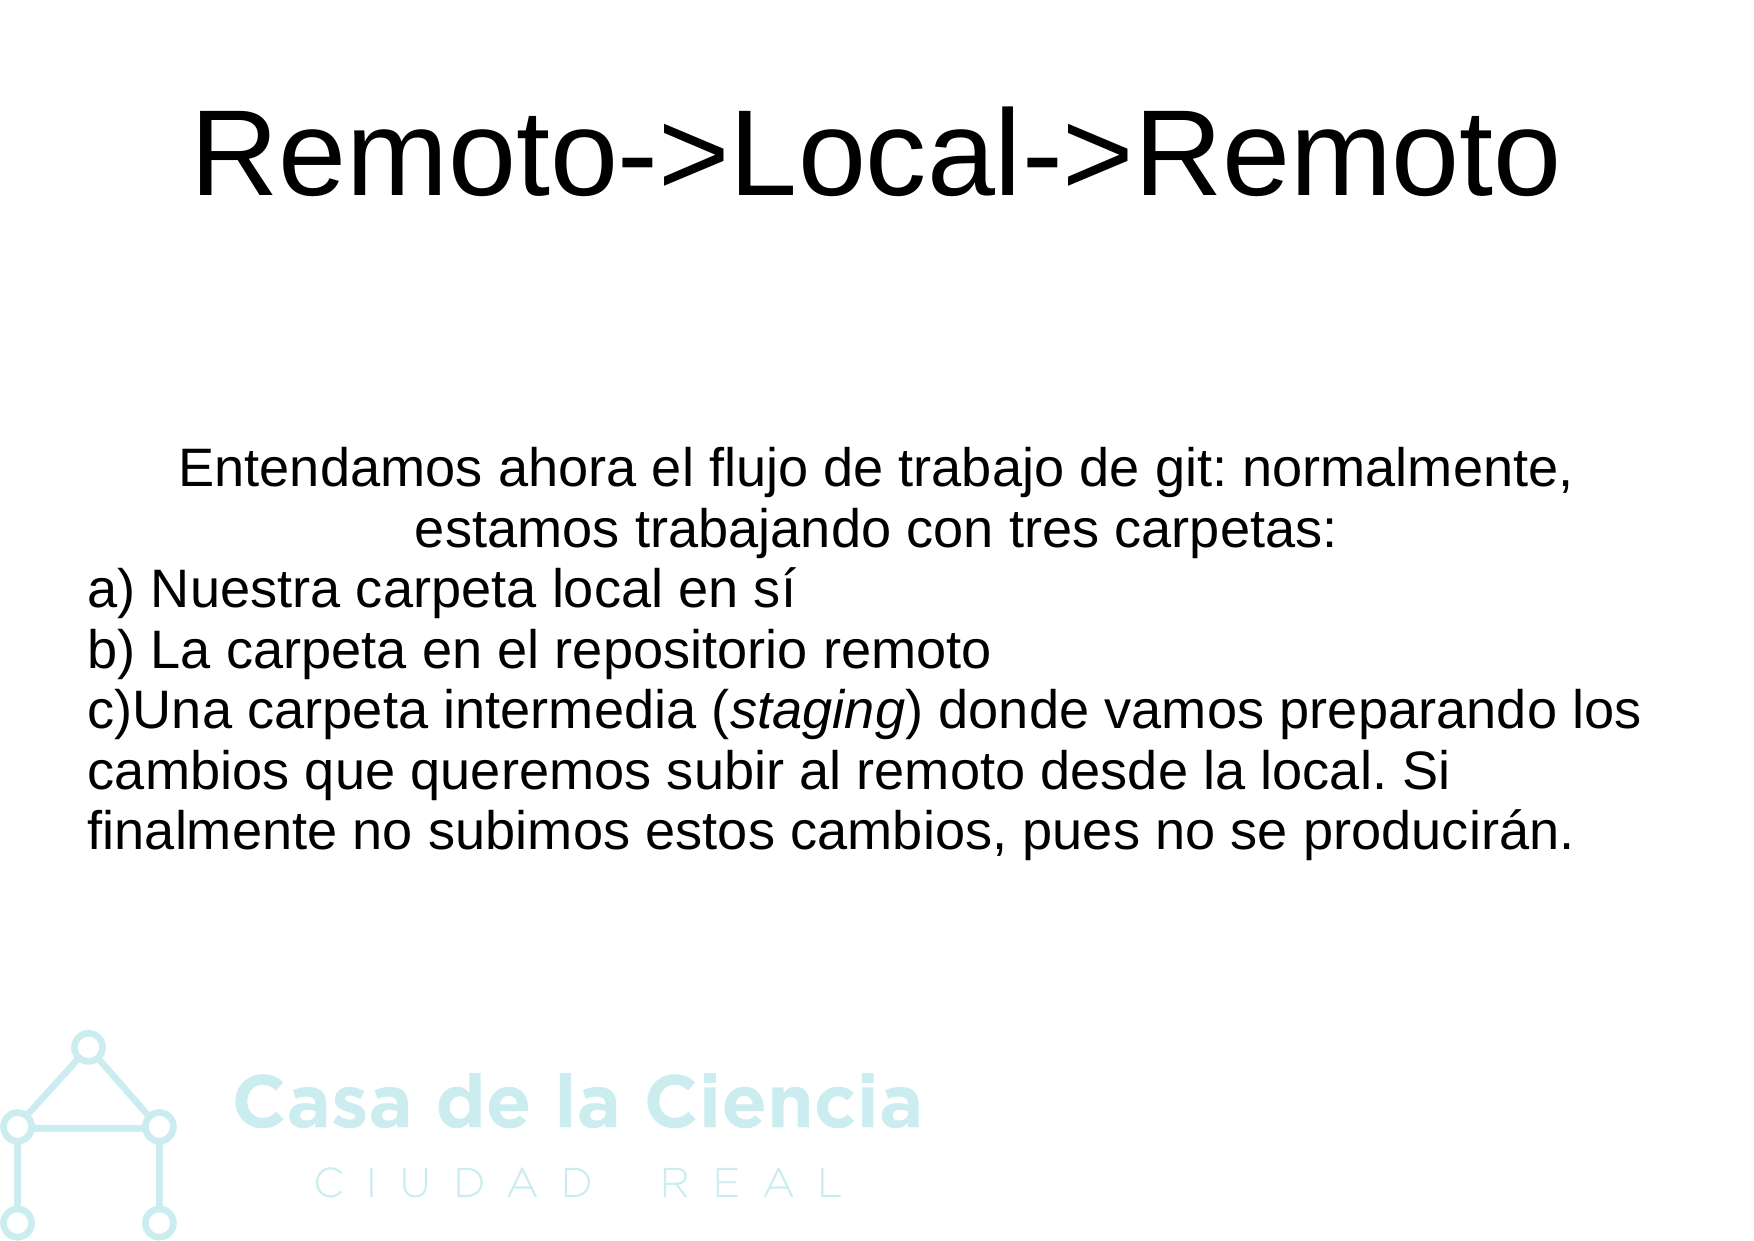

# Remoto->Local->Remoto
Entendamos ahora el flujo de trabajo de git: normalmente, estamos trabajando con tres carpetas:
a) Nuestra carpeta local en sí
b) La carpeta en el repositorio remoto
c)Una carpeta intermedia (staging) donde vamos preparando los cambios que queremos subir al remoto desde la local. Si finalmente no subimos estos cambios, pues no se producirán.